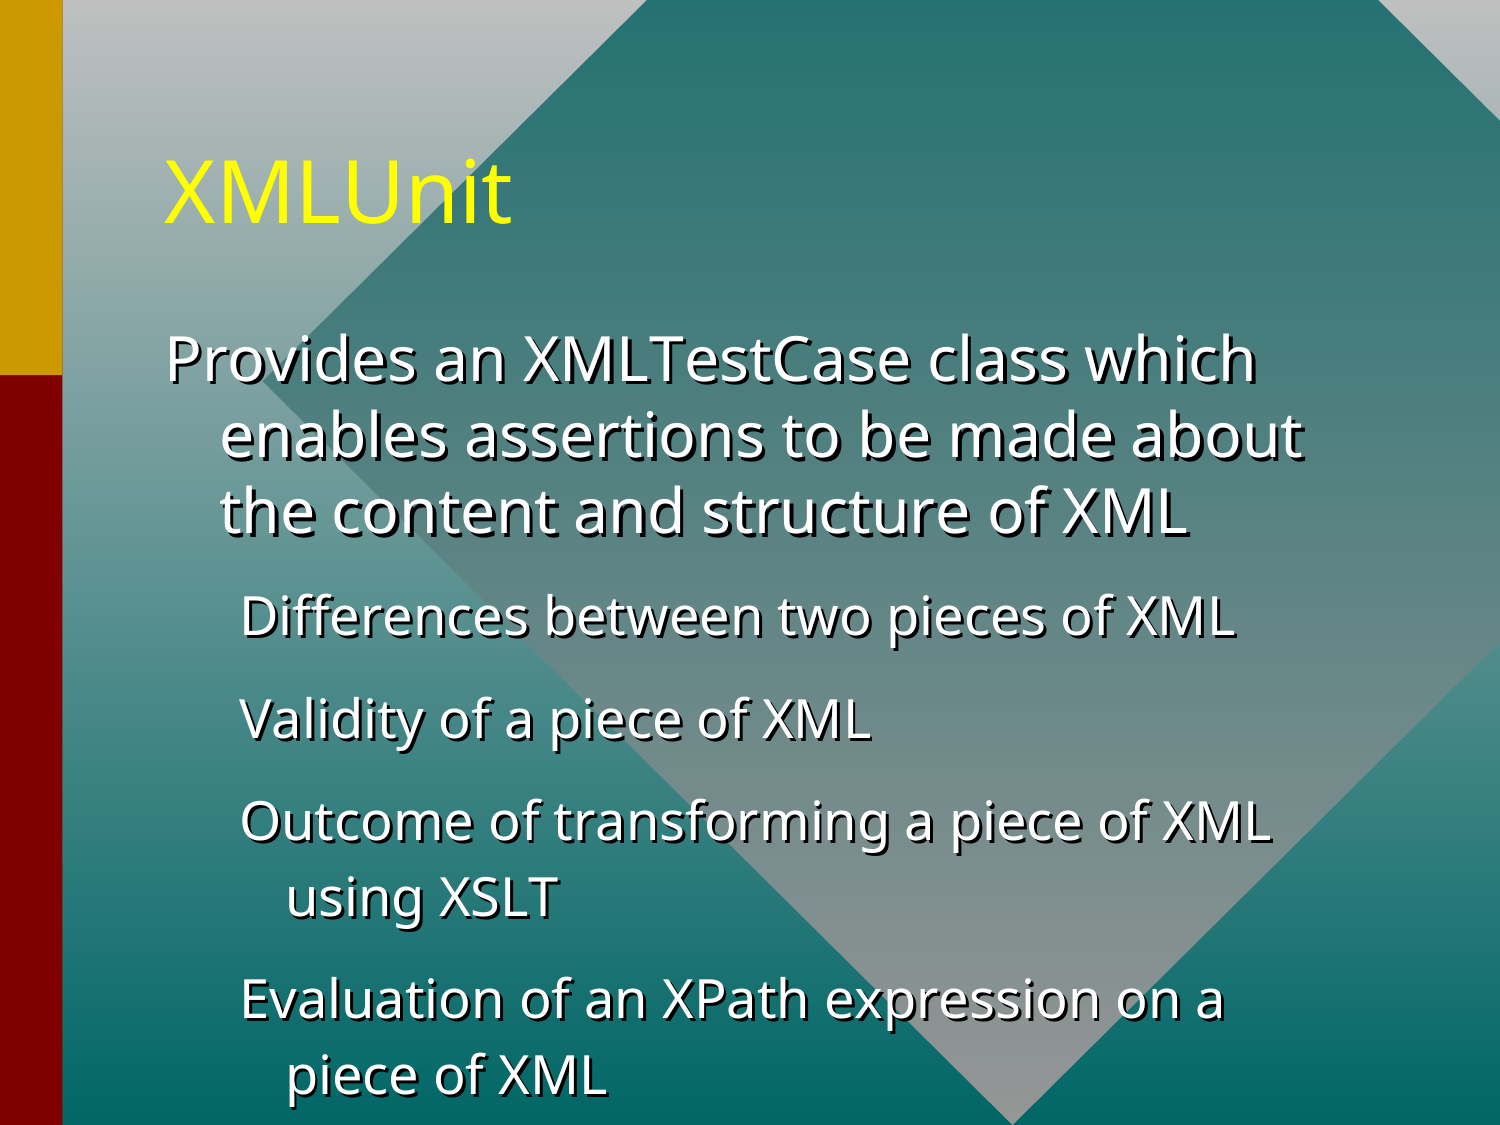

# XMLUnit
Provides an XMLTestCase class which enables assertions to be made about the content and structure of XML
Differences between two pieces of XML
Validity of a piece of XML
Outcome of transforming a piece of XML using XSLT
Evaluation of an XPath expression on a piece of XML